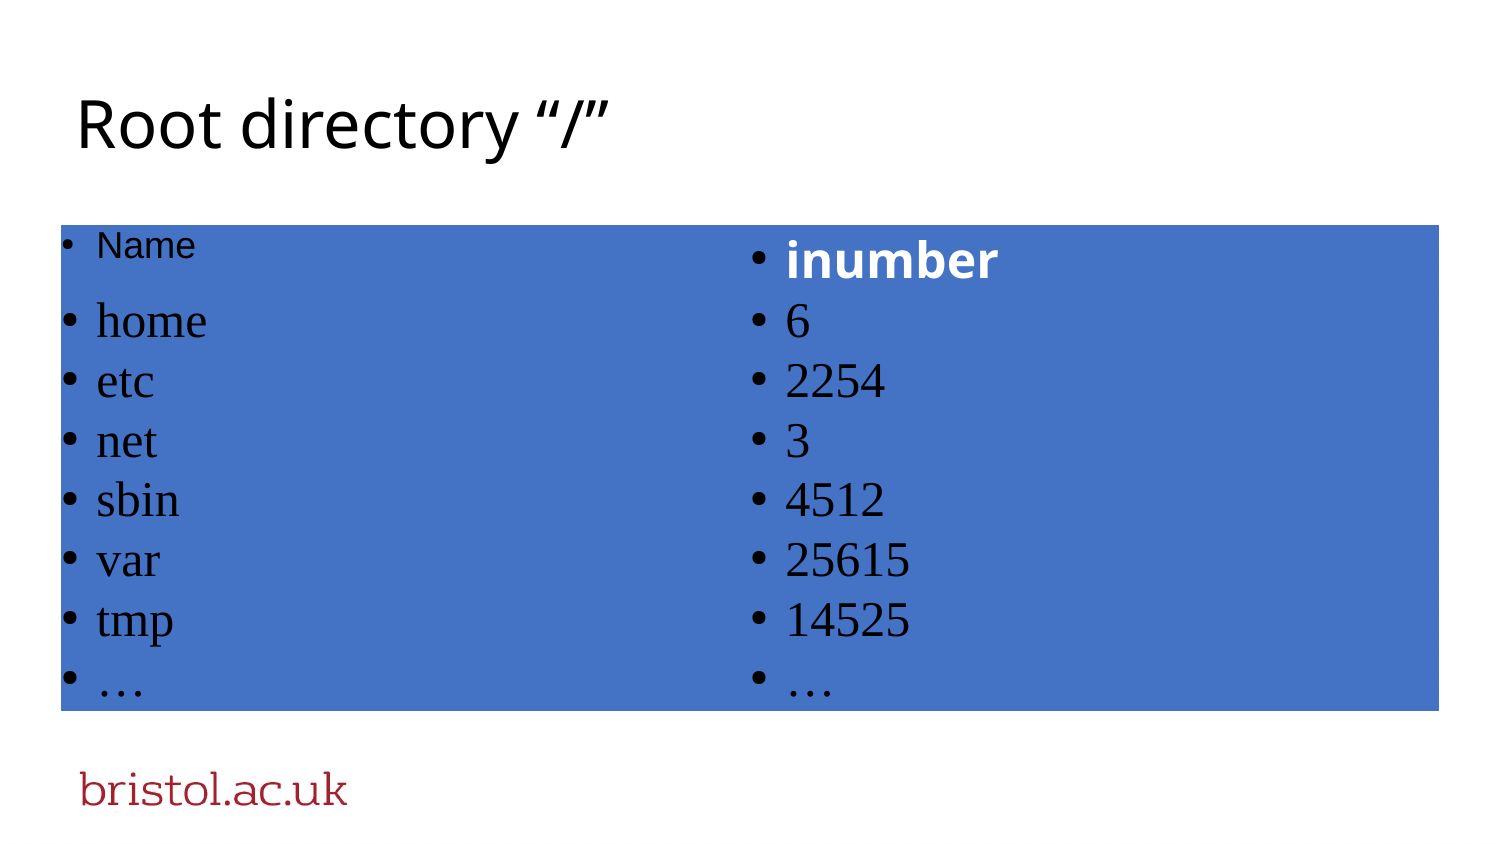

# Root directory “/”
| Name | inumber |
| --- | --- |
| home | 6 |
| etc | 2254 |
| net | 3 |
| sbin | 4512 |
| var | 25615 |
| tmp | 14525 |
| … | … |